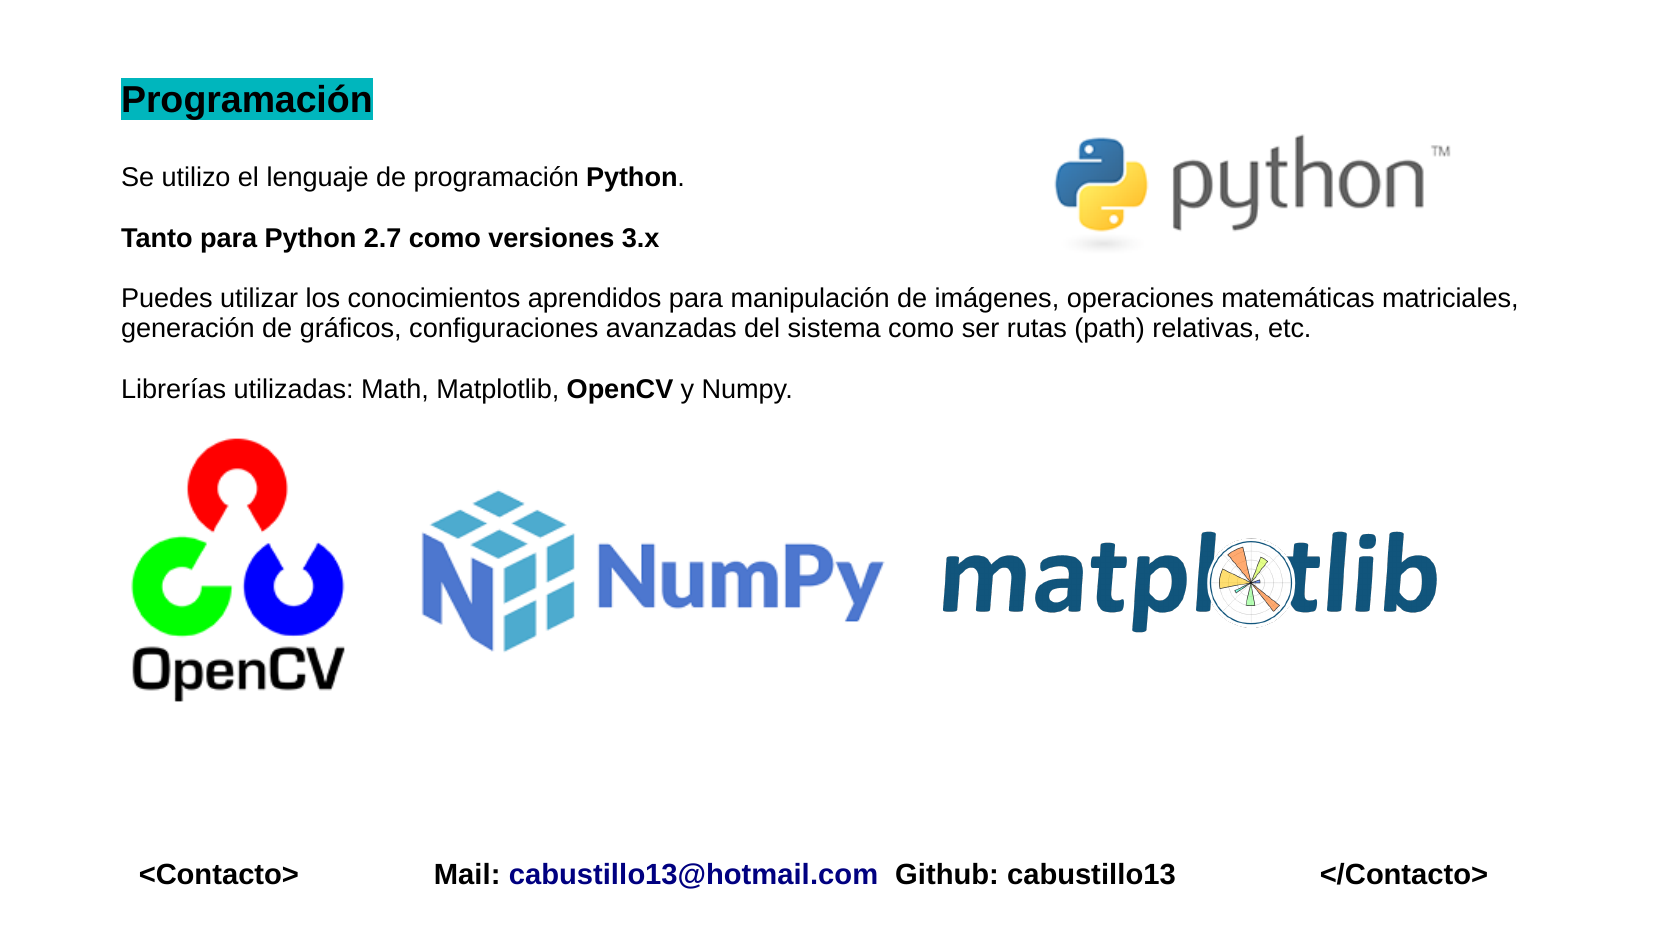

Programación
Se utilizo el lenguaje de programación Python.
Tanto para Python 2.7 como versiones 3.x
Puedes utilizar los conocimientos aprendidos para manipulación de imágenes, operaciones matemáticas matriciales, generación de gráficos, configuraciones avanzadas del sistema como ser rutas (path) relativas, etc.
Librerías utilizadas: Math, Matplotlib, OpenCV y Numpy.
<Contacto>		Mail: cabustillo13@hotmail.com Github: cabustillo13		</Contacto>